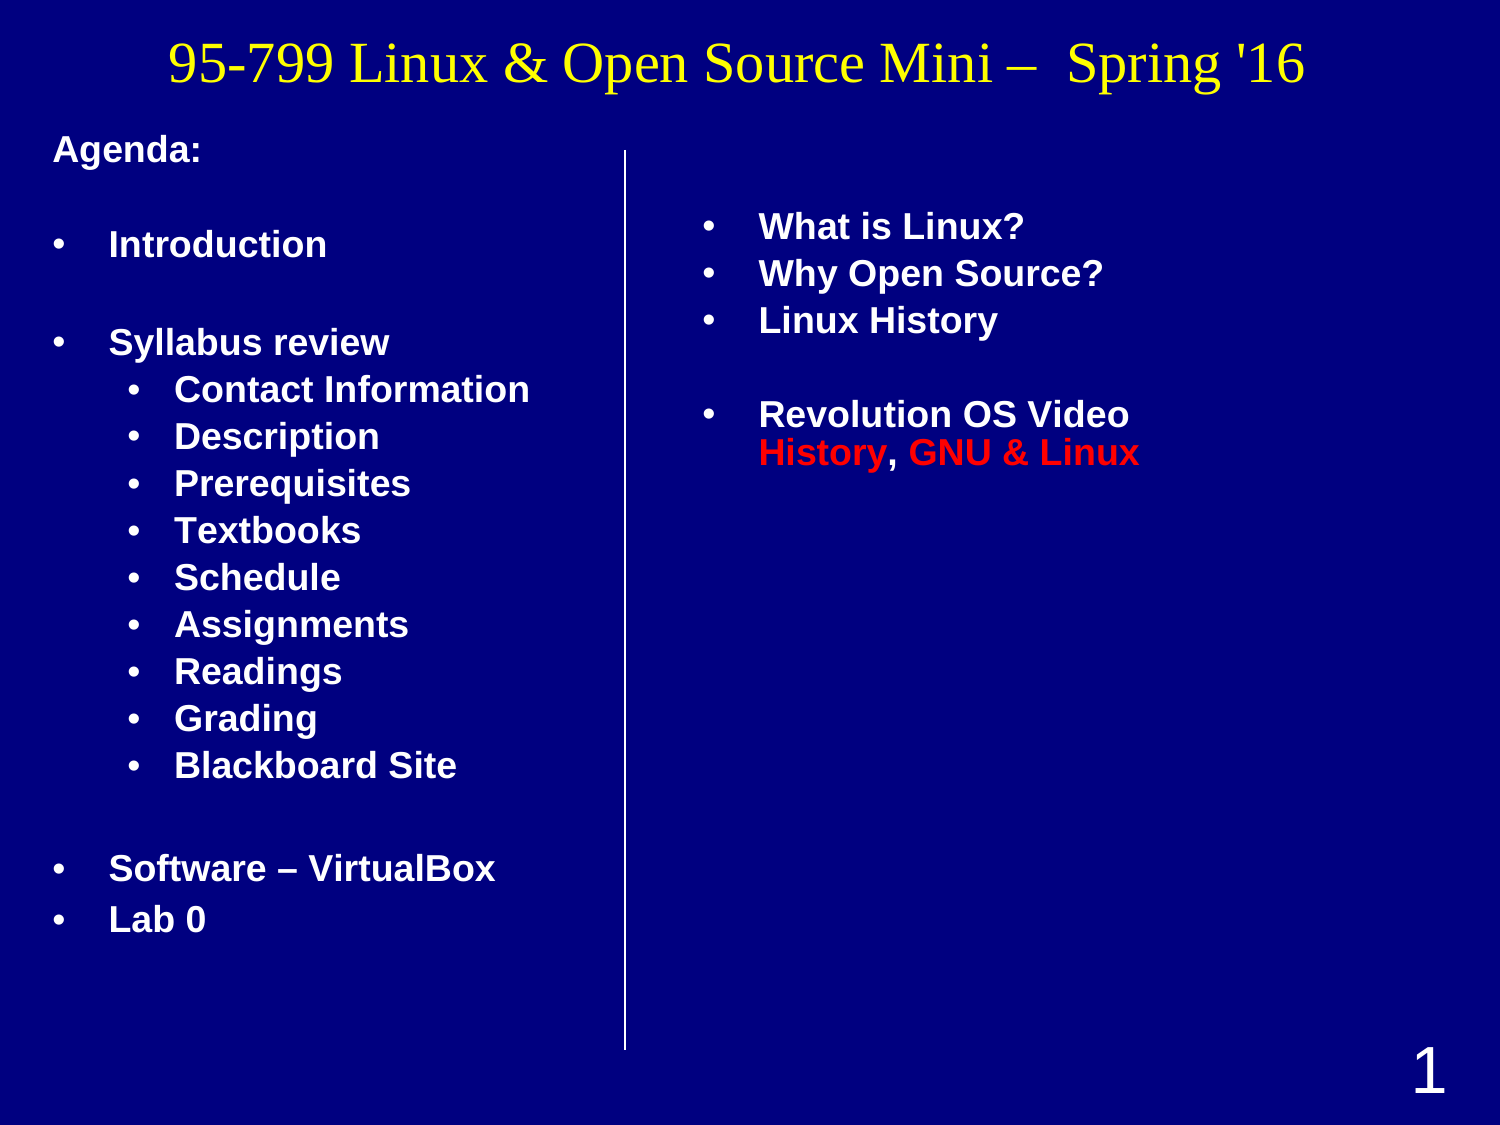

# 95-799 Linux & Open Source Mini – Spring '16
Agenda:
Introduction
Syllabus review
Contact Information
Description
Prerequisites
Textbooks
Schedule
Assignments
Readings
Grading
Blackboard Site
Software – VirtualBox
Lab 0
What is Linux?
Why Open Source?
Linux History
Revolution OS Video
History, GNU & Linux